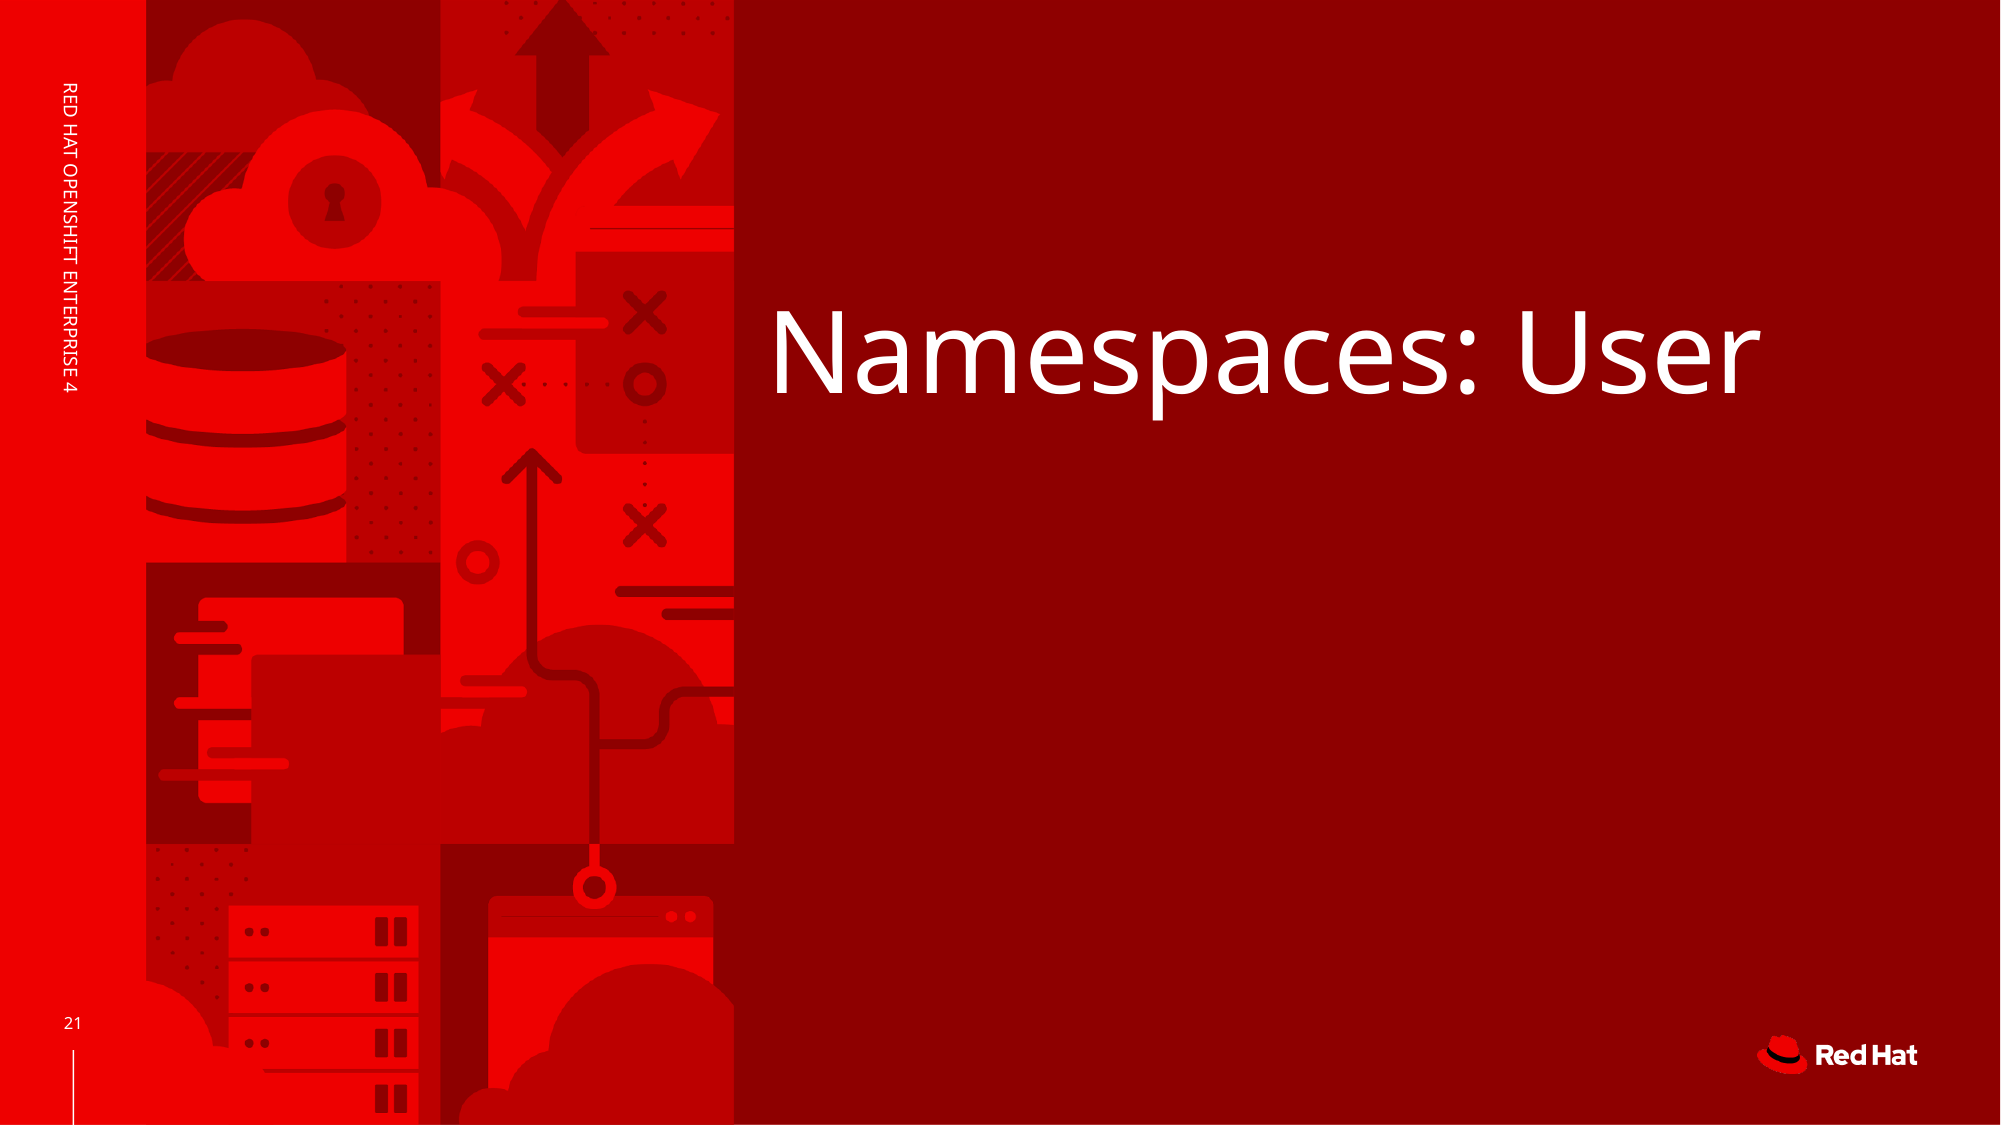

Namespaces: User
# RED HAT OPENSHIFT ENTERPRISE 4